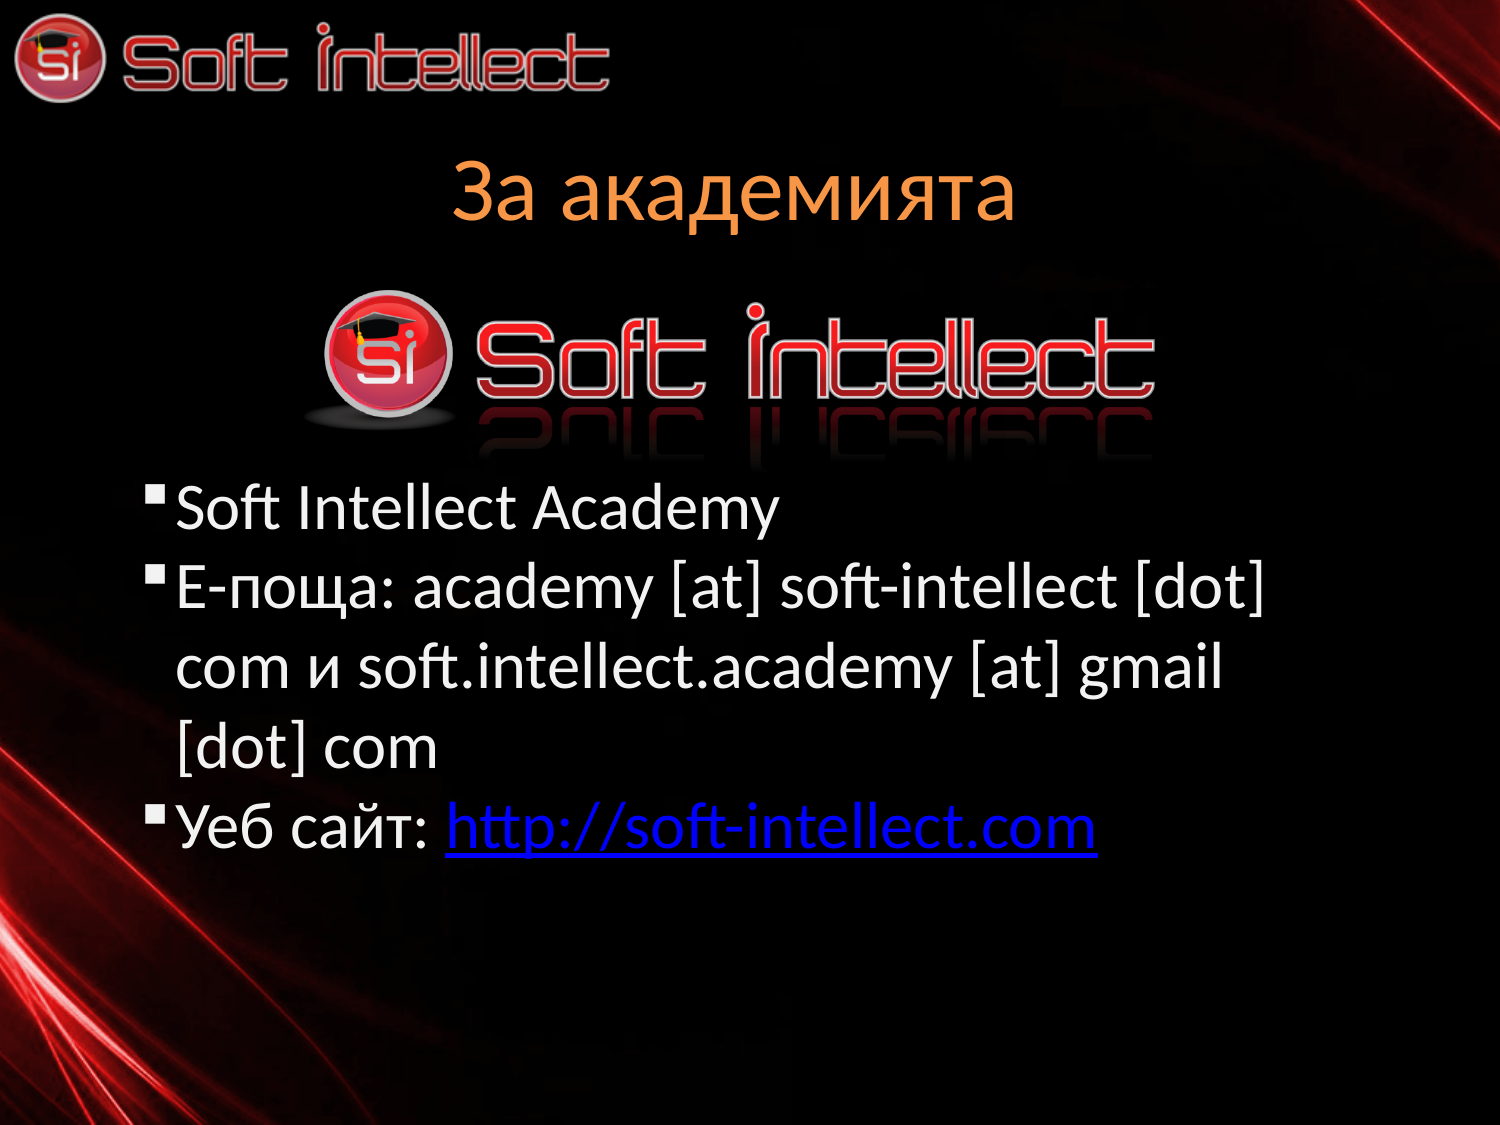

За академията
Soft Intellect Academy
Е-поща: academy [at] soft-intellect [dot] com и soft.intellect.academy [at] gmail [dot] com
Уеб сайт: http://soft-intellect.com